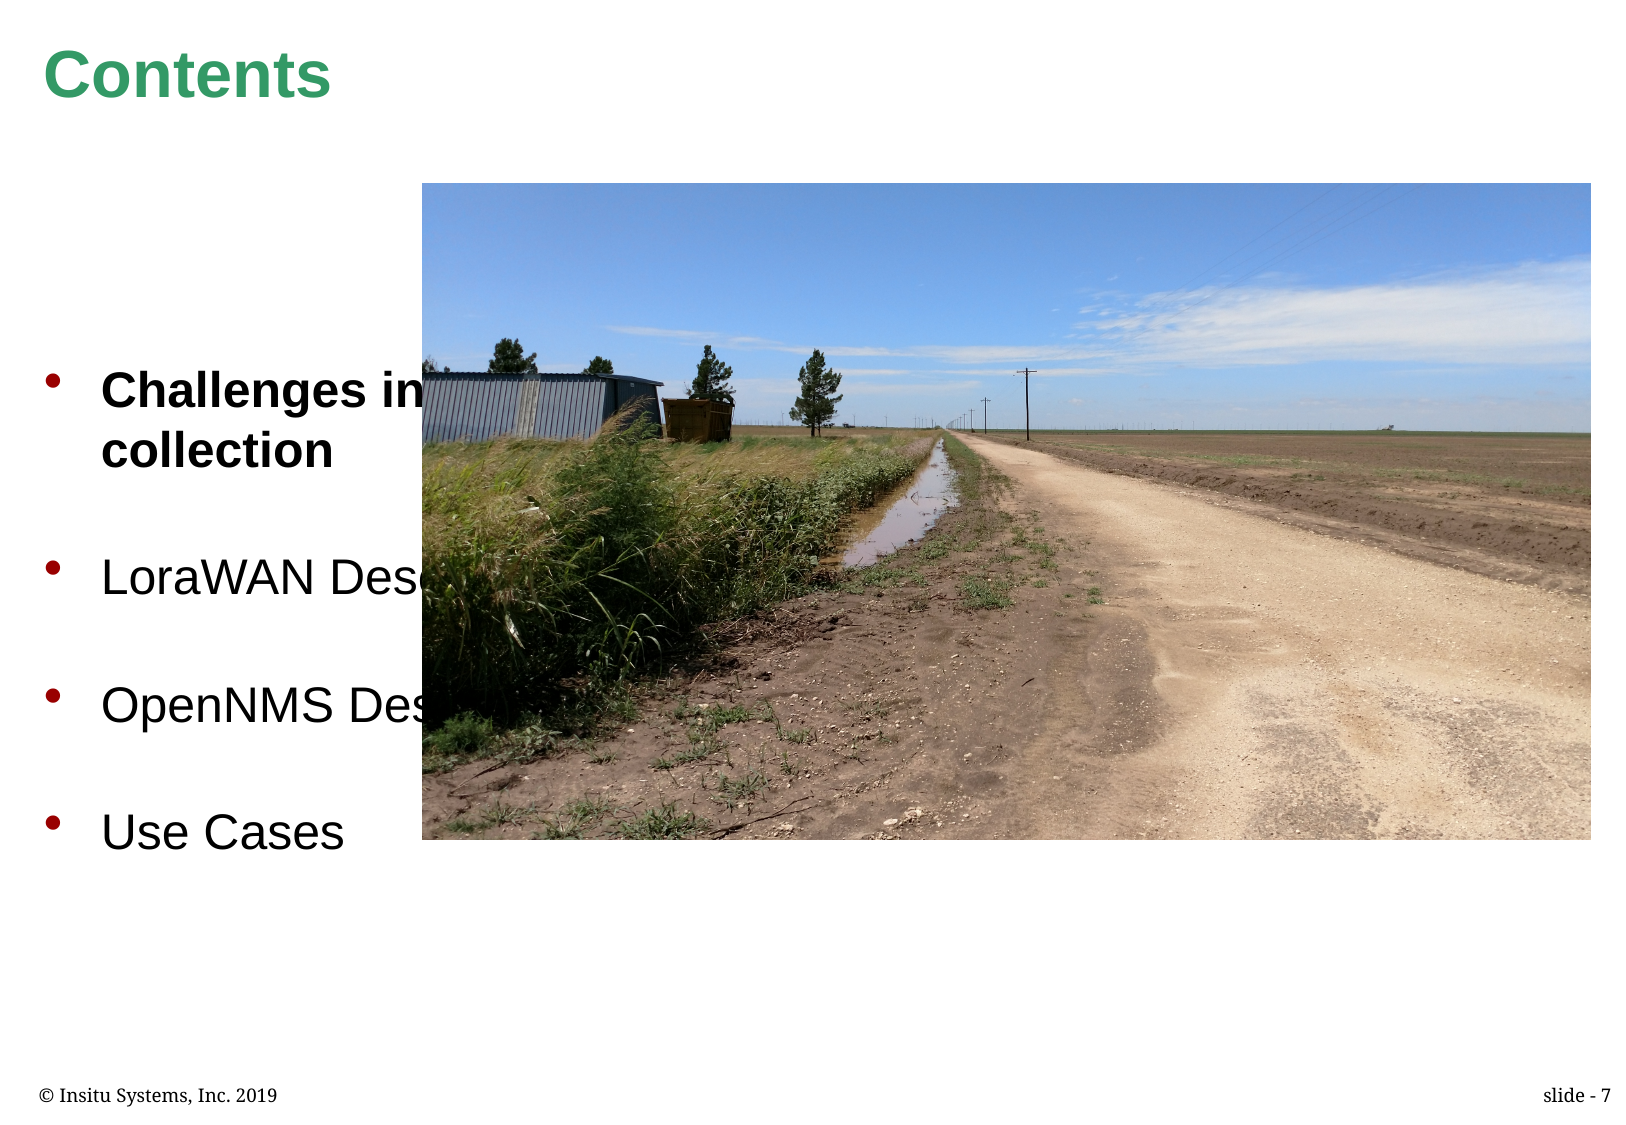

# Contents
Challenges in remote data collection
LoraWAN Description
OpenNMS Description
Use Cases